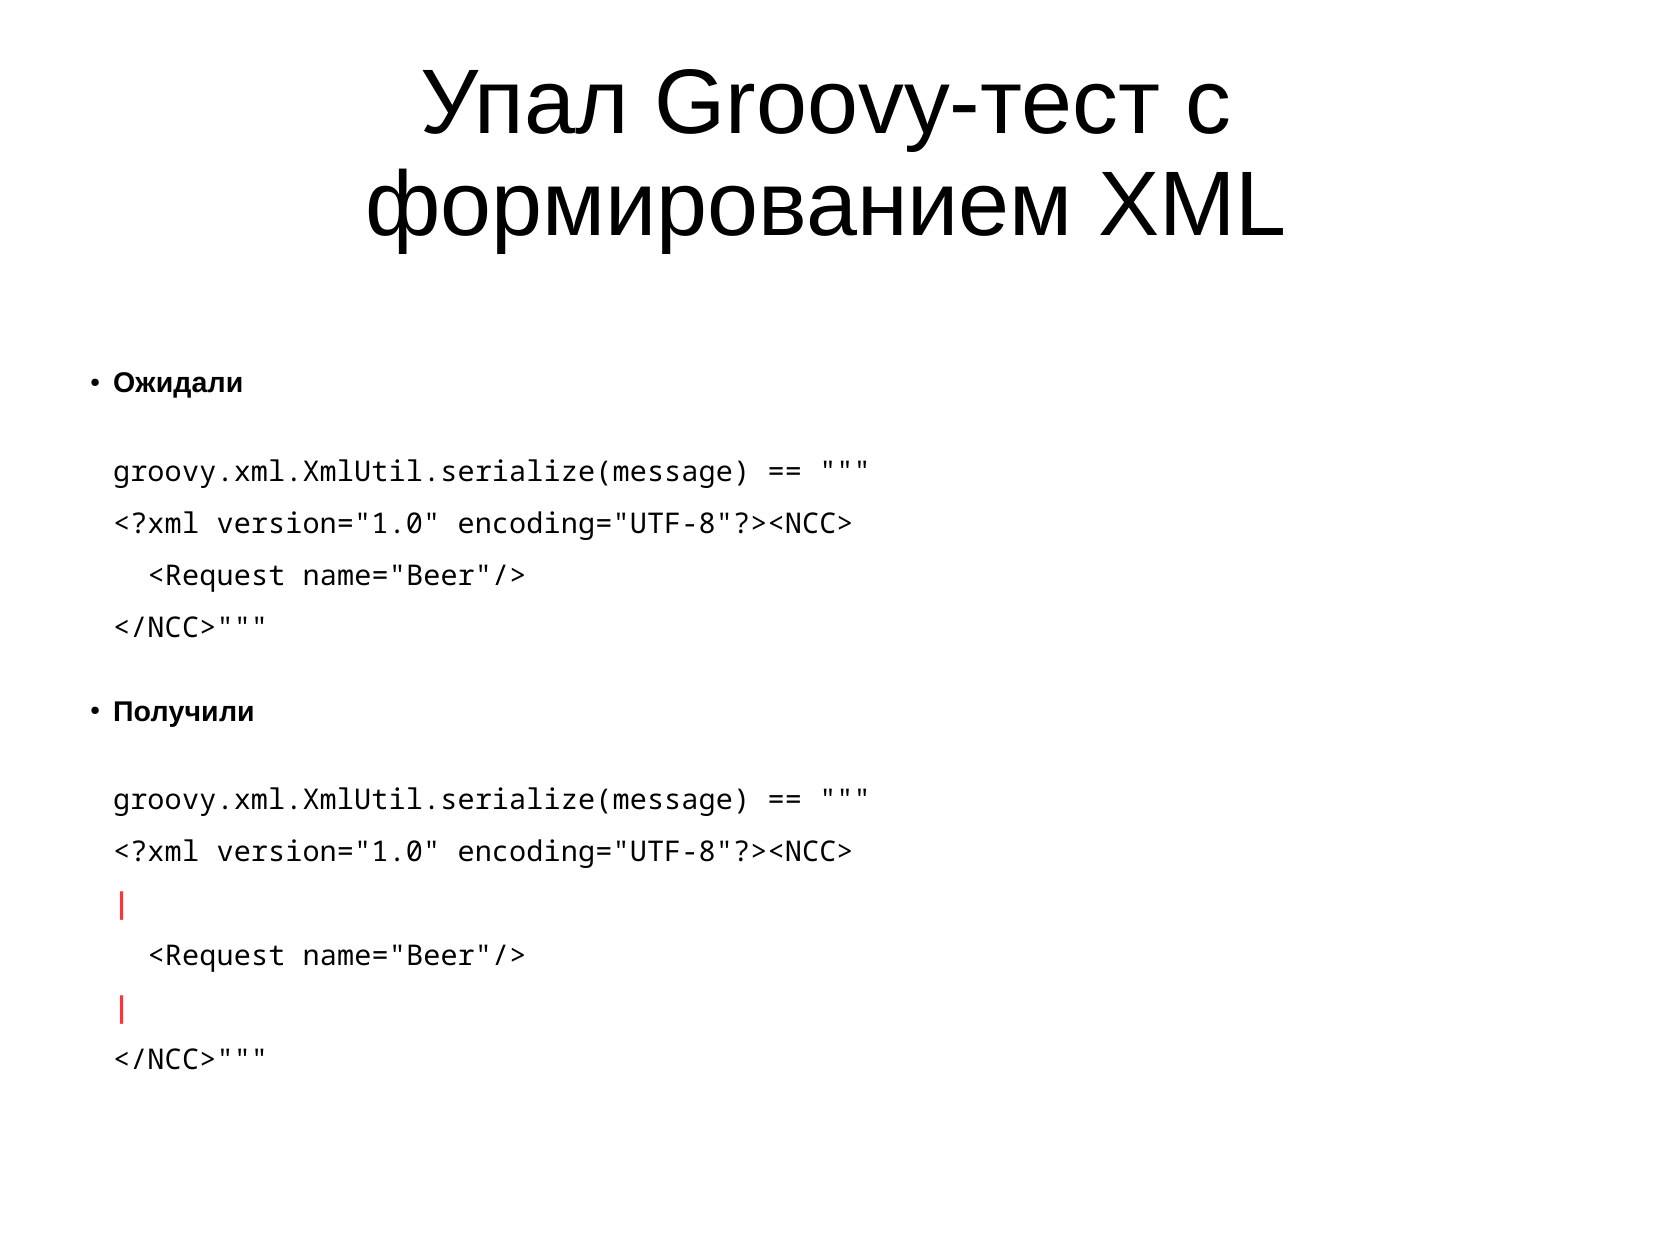

# Упал Groovy-тест с формированием XML
Ожидали
groovy.xml.XmlUtil.serialize(message) == """
<?xml version="1.0" encoding="UTF-8"?><NCC>
 <Request name="Beer"/>
</NCC>"""
Получили
groovy.xml.XmlUtil.serialize(message) == """
<?xml version="1.0" encoding="UTF-8"?><NCC>
|
 <Request name="Beer"/>
|
</NCC>"""